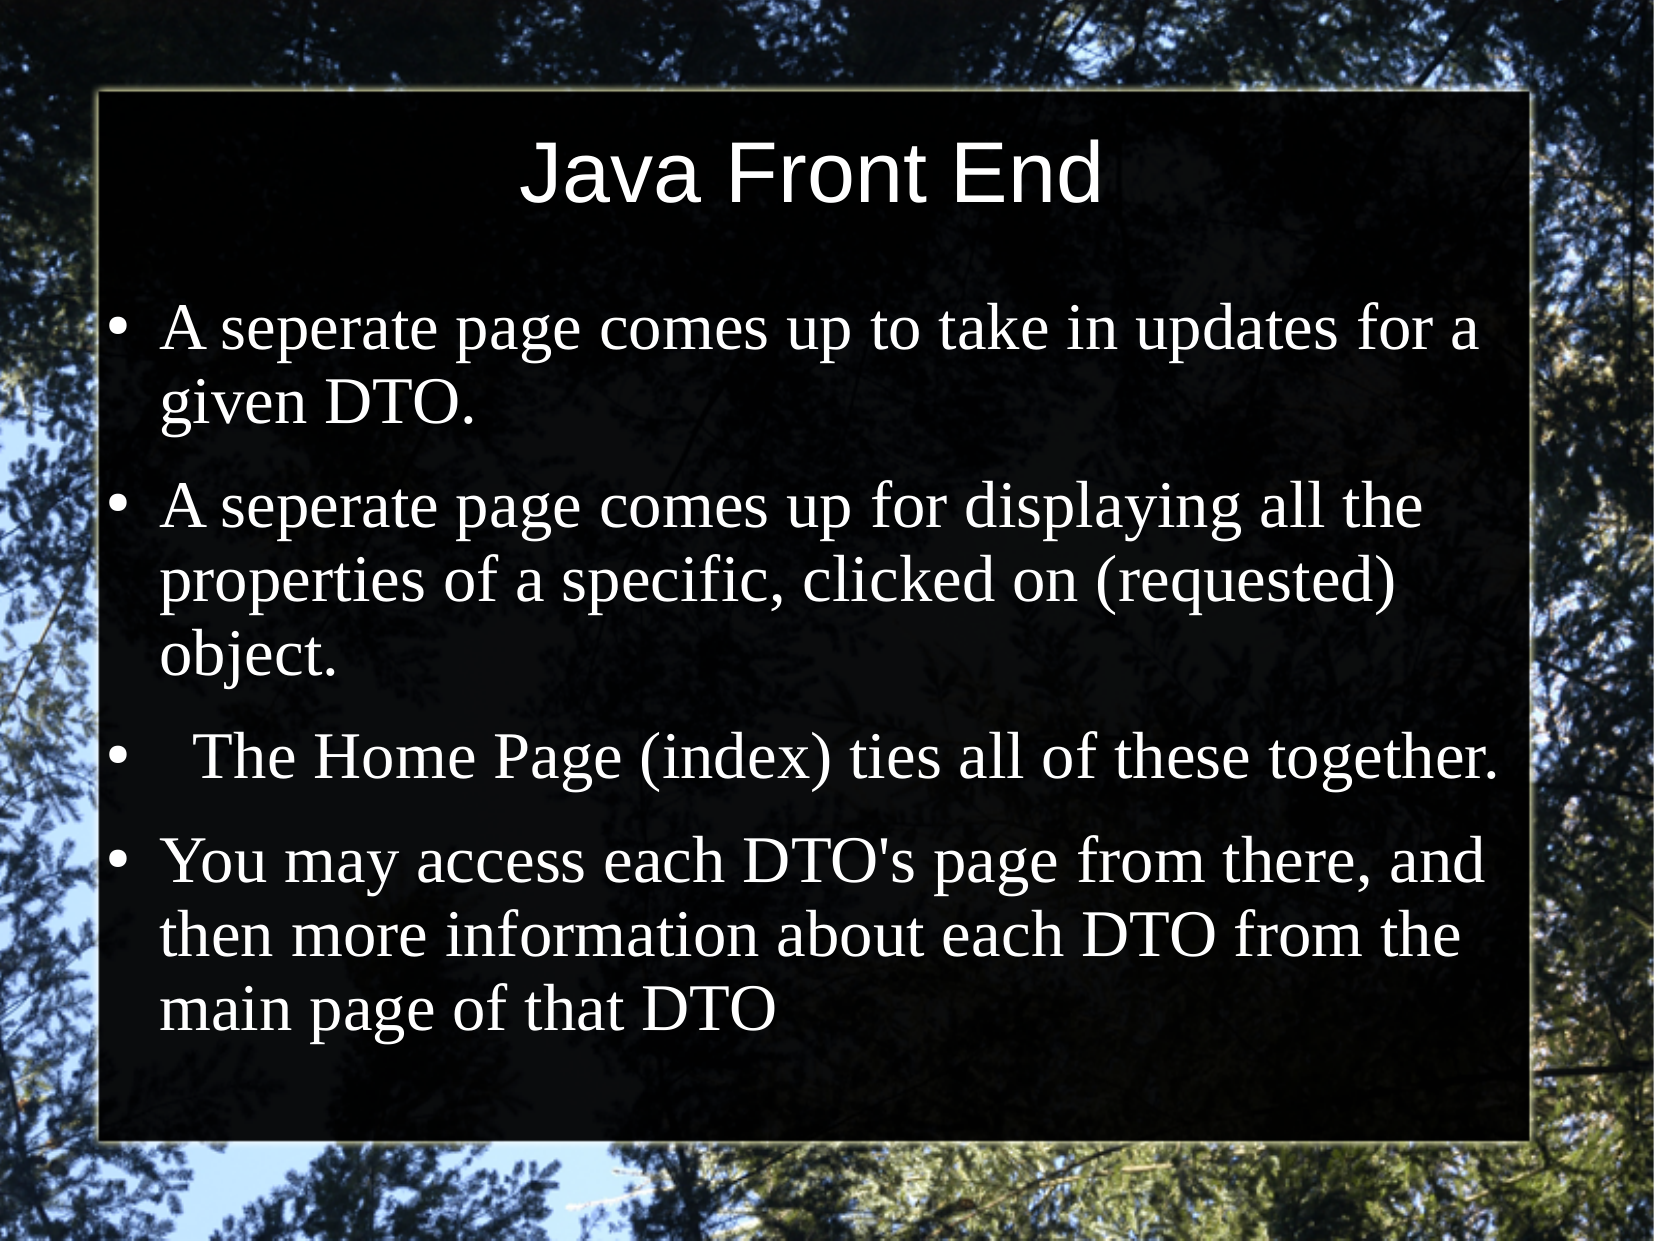

# Java Front End
A seperate page comes up to take in updates for a given DTO.
A seperate page comes up for displaying all the properties of a specific, clicked on (requested) object.
 The Home Page (index) ties all of these together.
You may access each DTO's page from there, and then more information about each DTO from the main page of that DTO